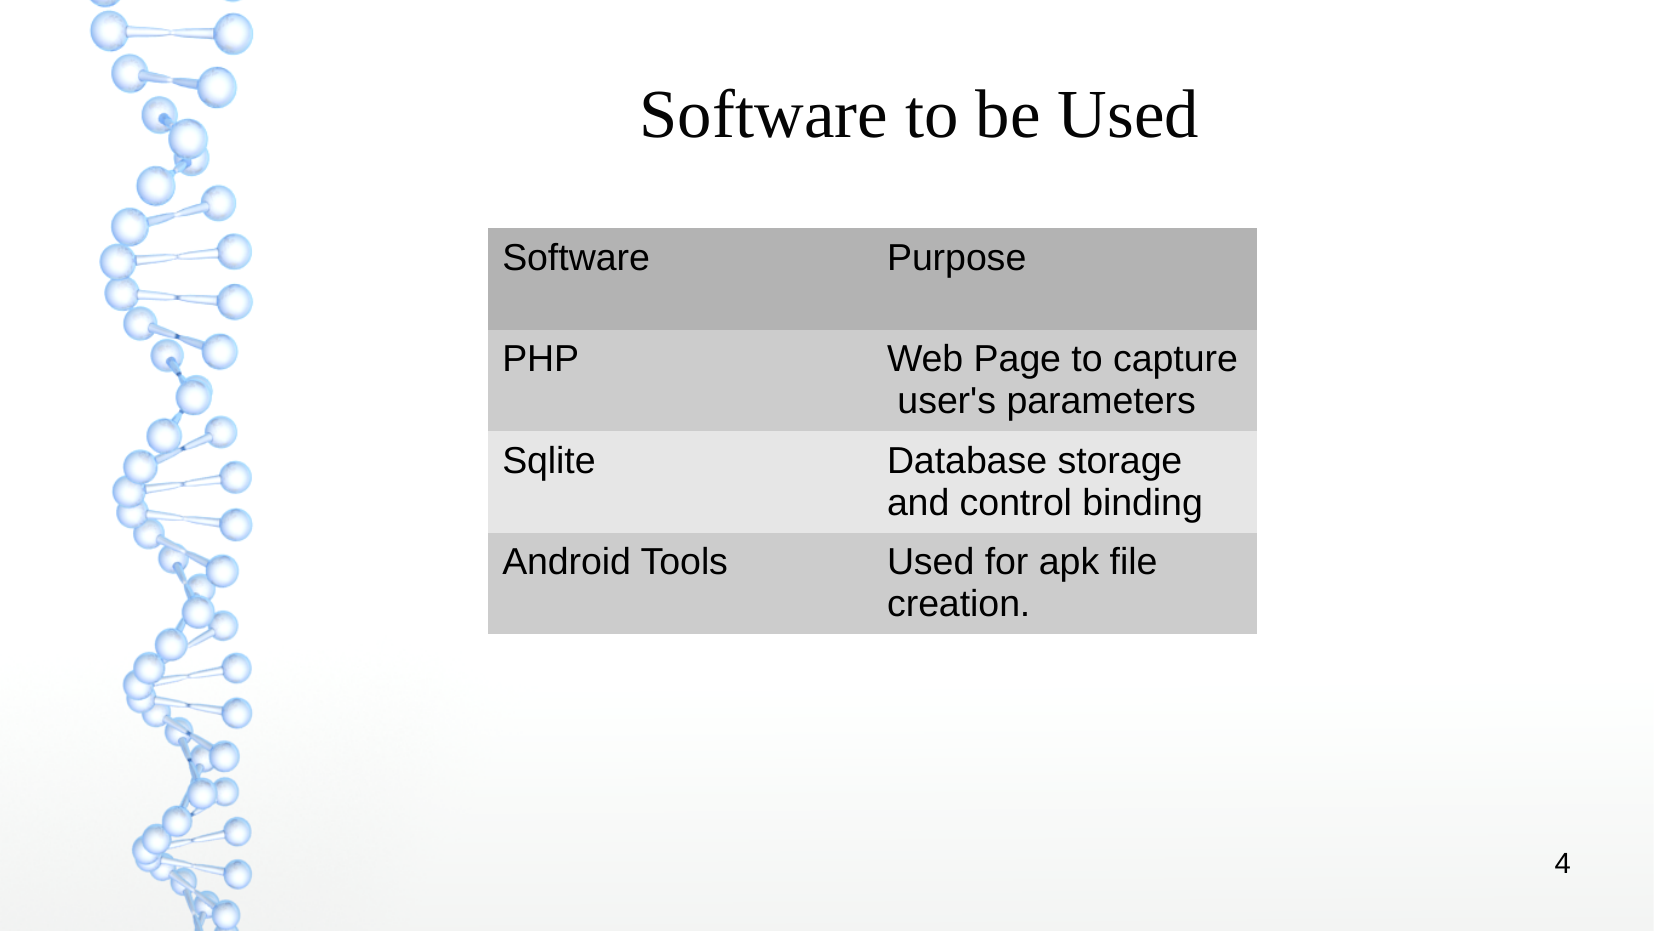

# Software to be Used
| Software | Purpose |
| --- | --- |
| PHP | Web Page to capture user's parameters |
| Sqlite | Database storage and control binding |
| Android Tools | Used for apk file creation. |
4